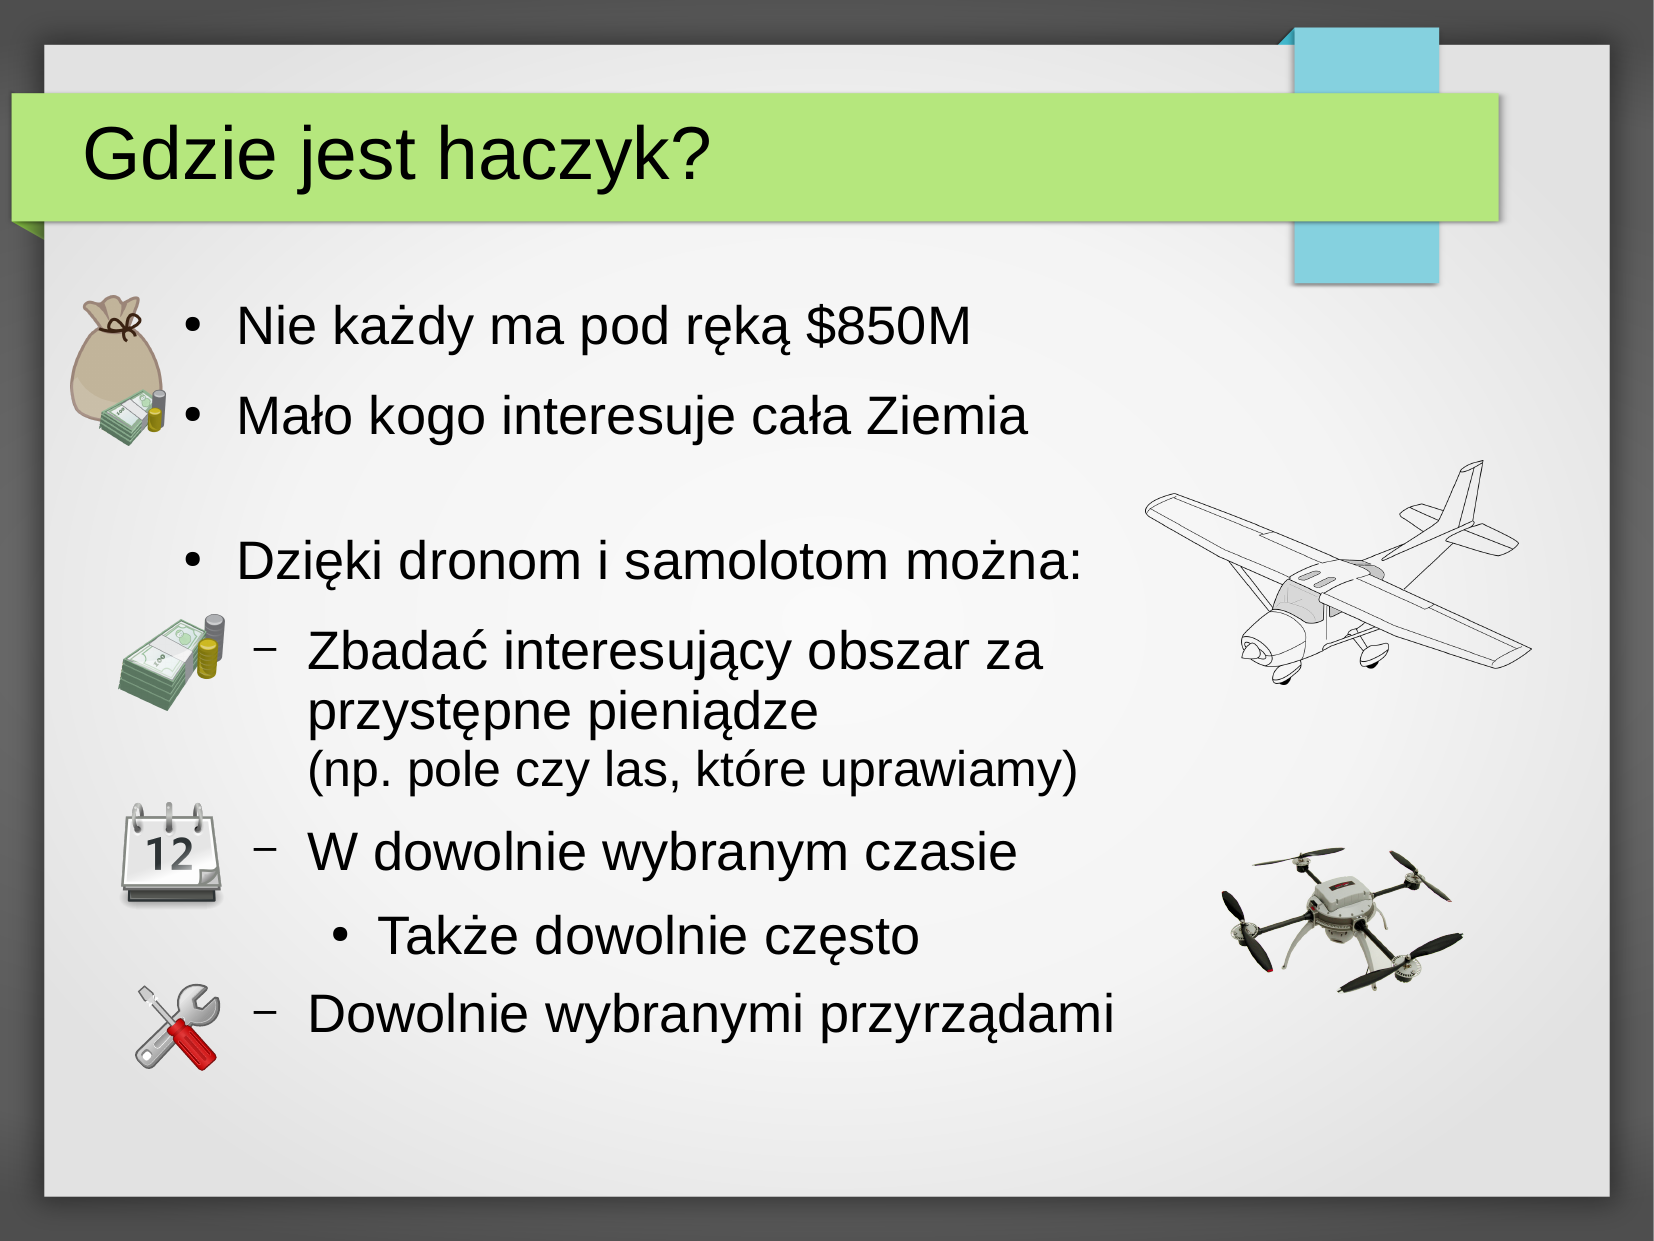

# Gdzie jest haczyk?
Nie każdy ma pod ręką $850M
Mało kogo interesuje cała Ziemia
Dzięki dronom i samolotom można:
Zbadać interesujący obszar za
przystępne pieniądze
(np. pole czy las, które uprawiamy)
W dowolnie wybranym czasie
Także dowolnie często
Dowolnie wybranymi przyrządami